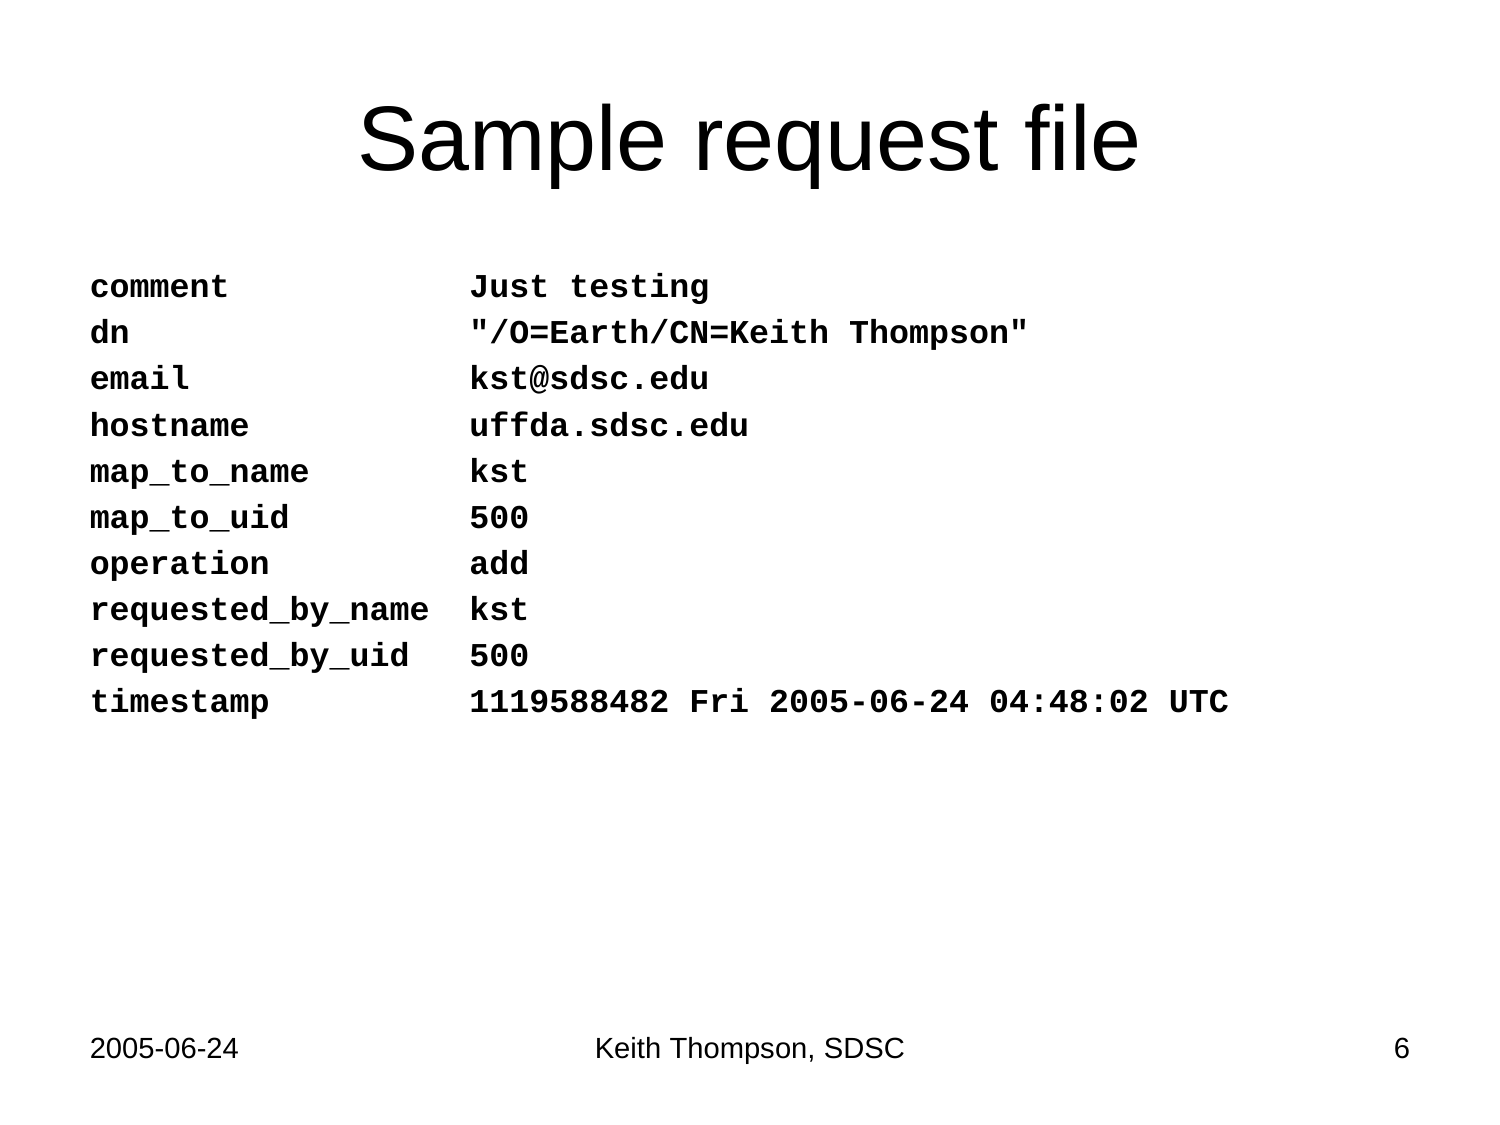

# Sample request file
comment Just testing
dn "/O=Earth/CN=Keith Thompson"
email kst@sdsc.edu
hostname uffda.sdsc.edu
map_to_name kst
map_to_uid 500
operation add
requested_by_name kst
requested_by_uid 500
timestamp 1119588482 Fri 2005-06-24 04:48:02 UTC
2005-06-24
Keith Thompson, SDSC
6